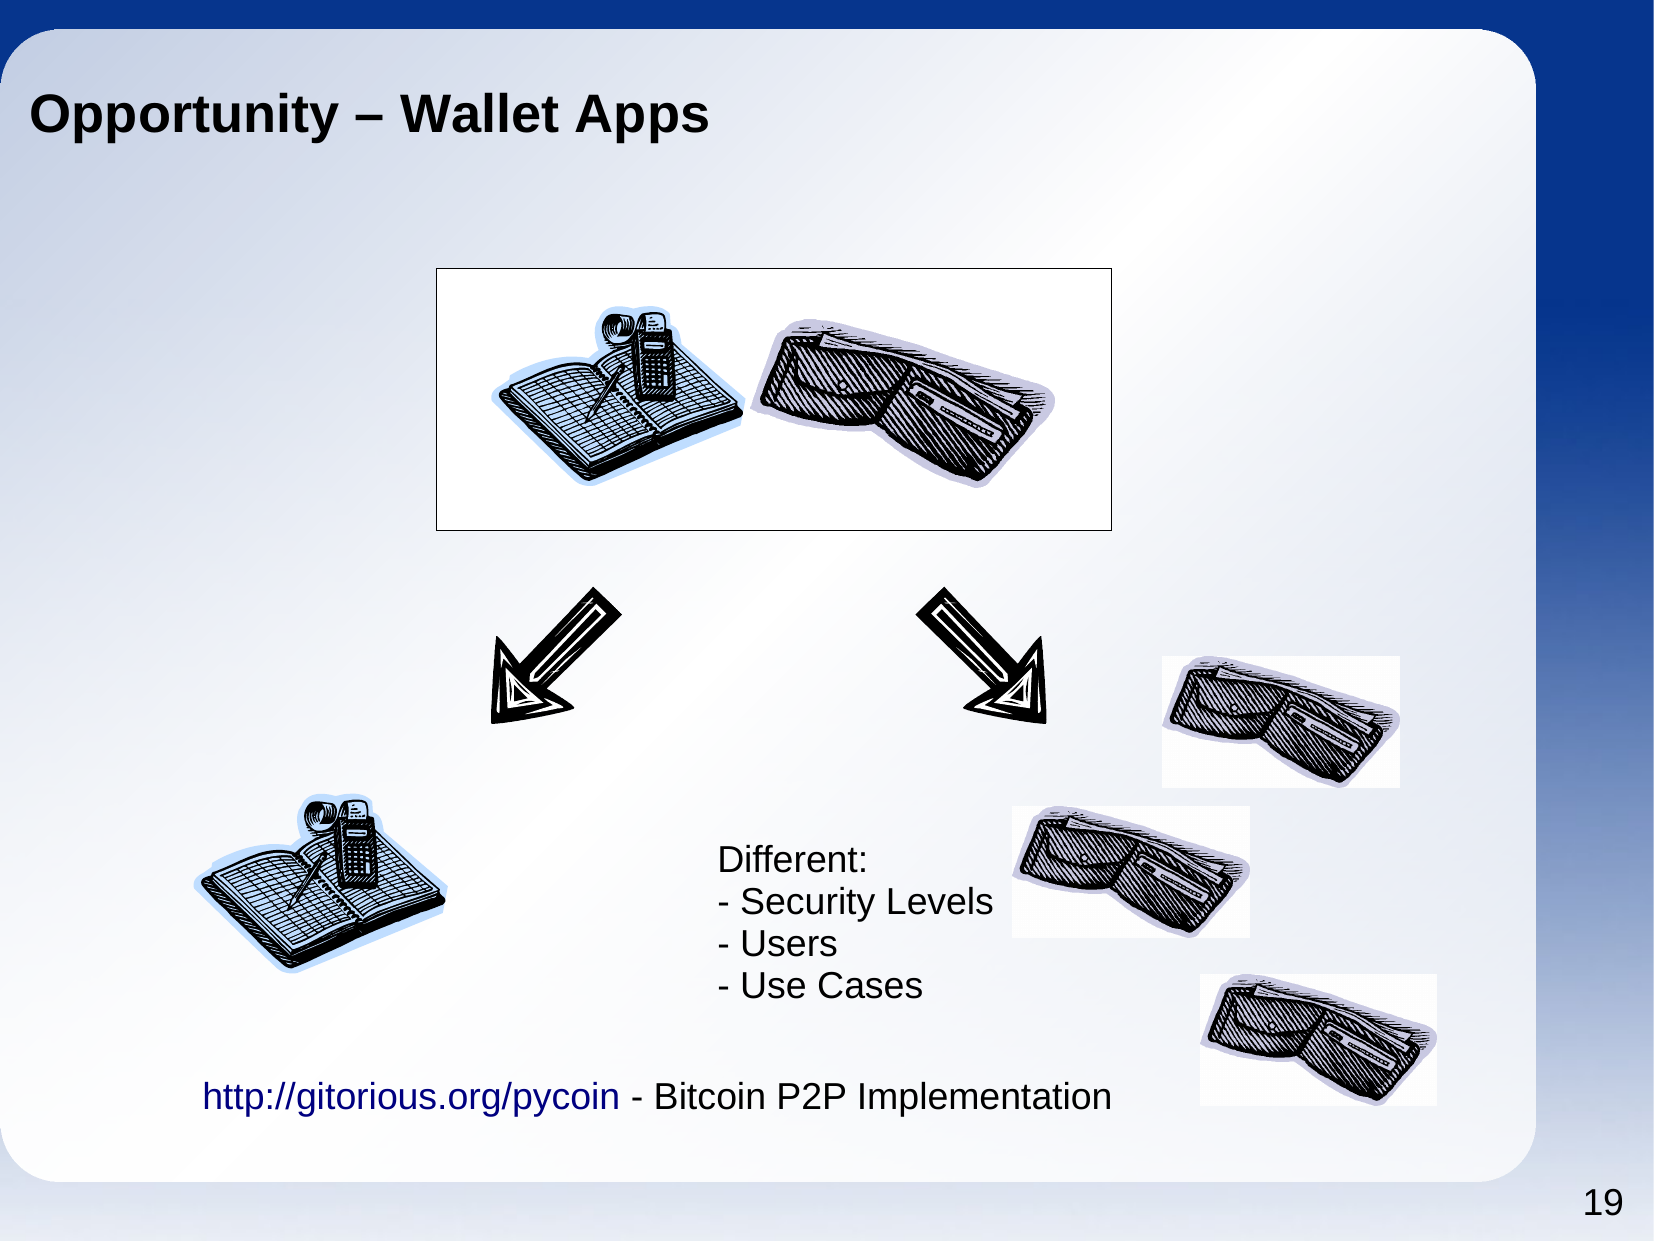

# Opportunity – Wallet Apps
Different:
- Security Levels
- Users
- Use Cases
http://gitorious.org/pycoin - Bitcoin P2P Implementation
19